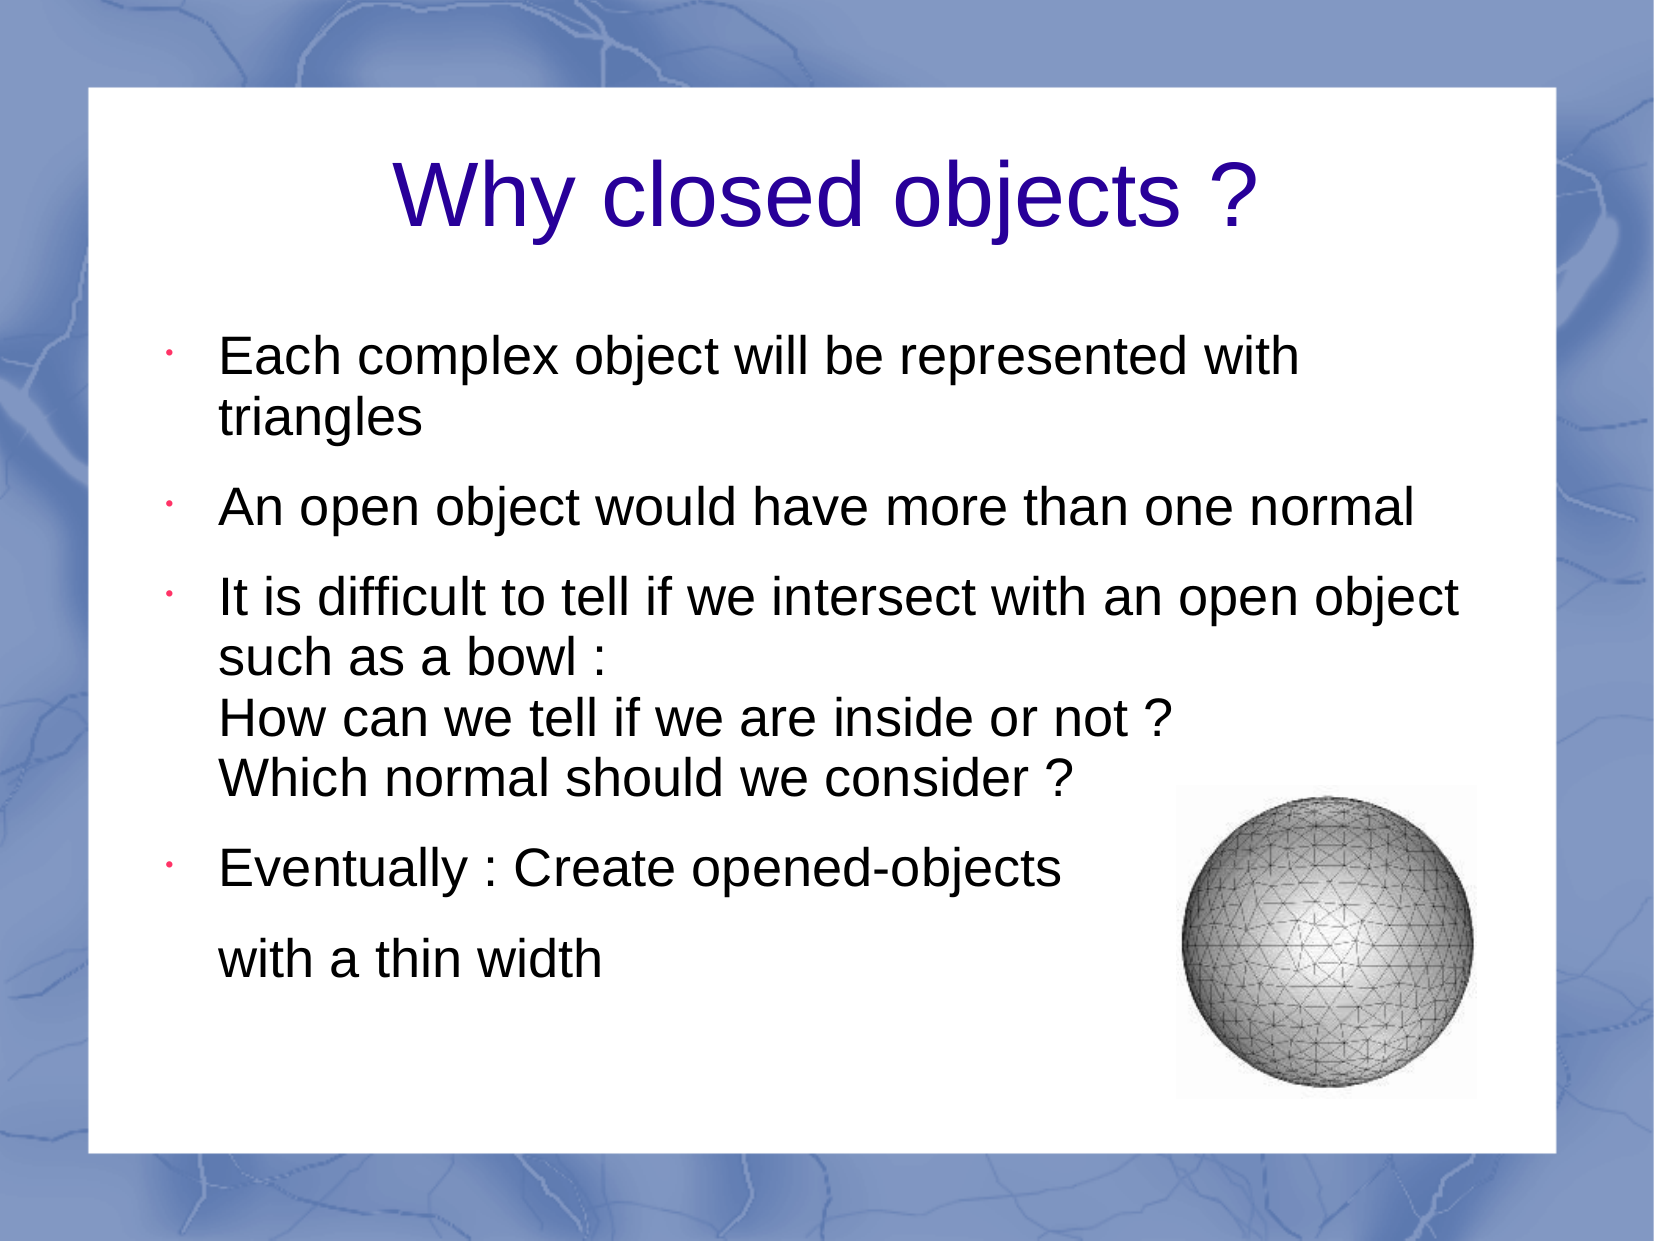

# Why closed objects ?
Each complex object will be represented with triangles
An open object would have more than one normal
It is difficult to tell if we intersect with an open object such as a bowl :
How can we tell if we are inside or not ?
Which normal should we consider ?
Eventually : Create opened-objects
with a thin width